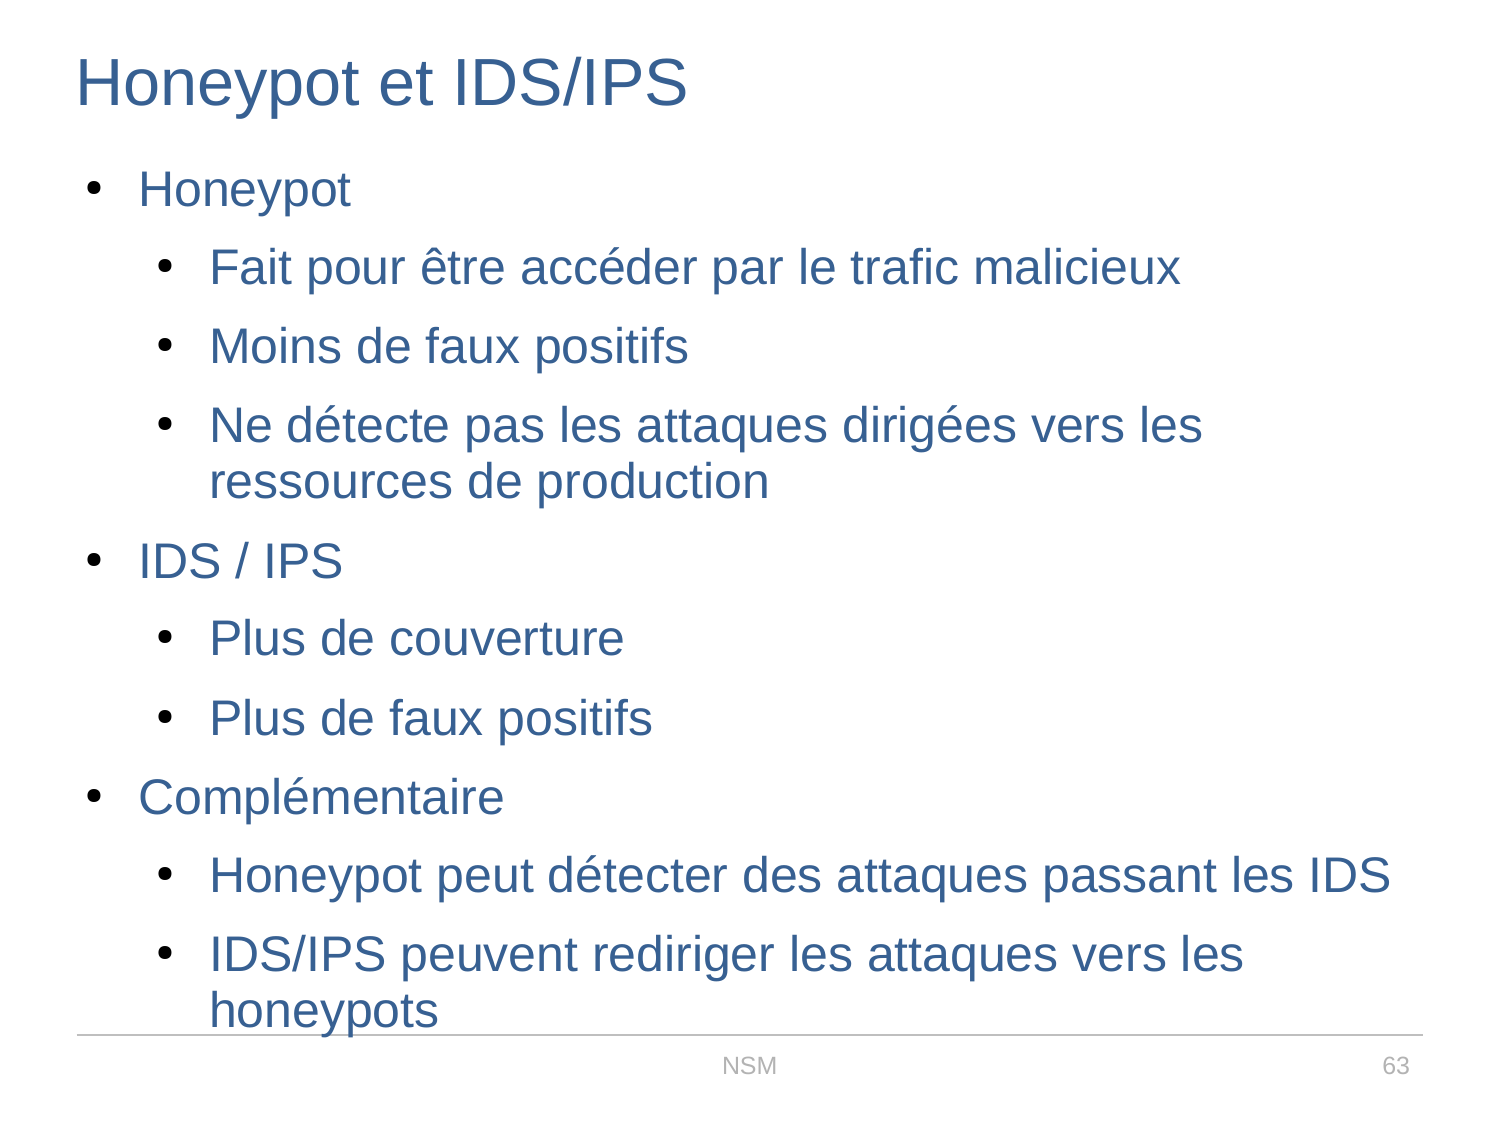

# Honeypot et IDS/IPS
Honeypot
Fait pour être accéder par le trafic malicieux
Moins de faux positifs
Ne détecte pas les attaques dirigées vers les ressources de production
IDS / IPS
Plus de couverture
Plus de faux positifs
Complémentaire
Honeypot peut détecter des attaques passant les IDS
IDS/IPS peuvent rediriger les attaques vers les honeypots
Your footer here
63